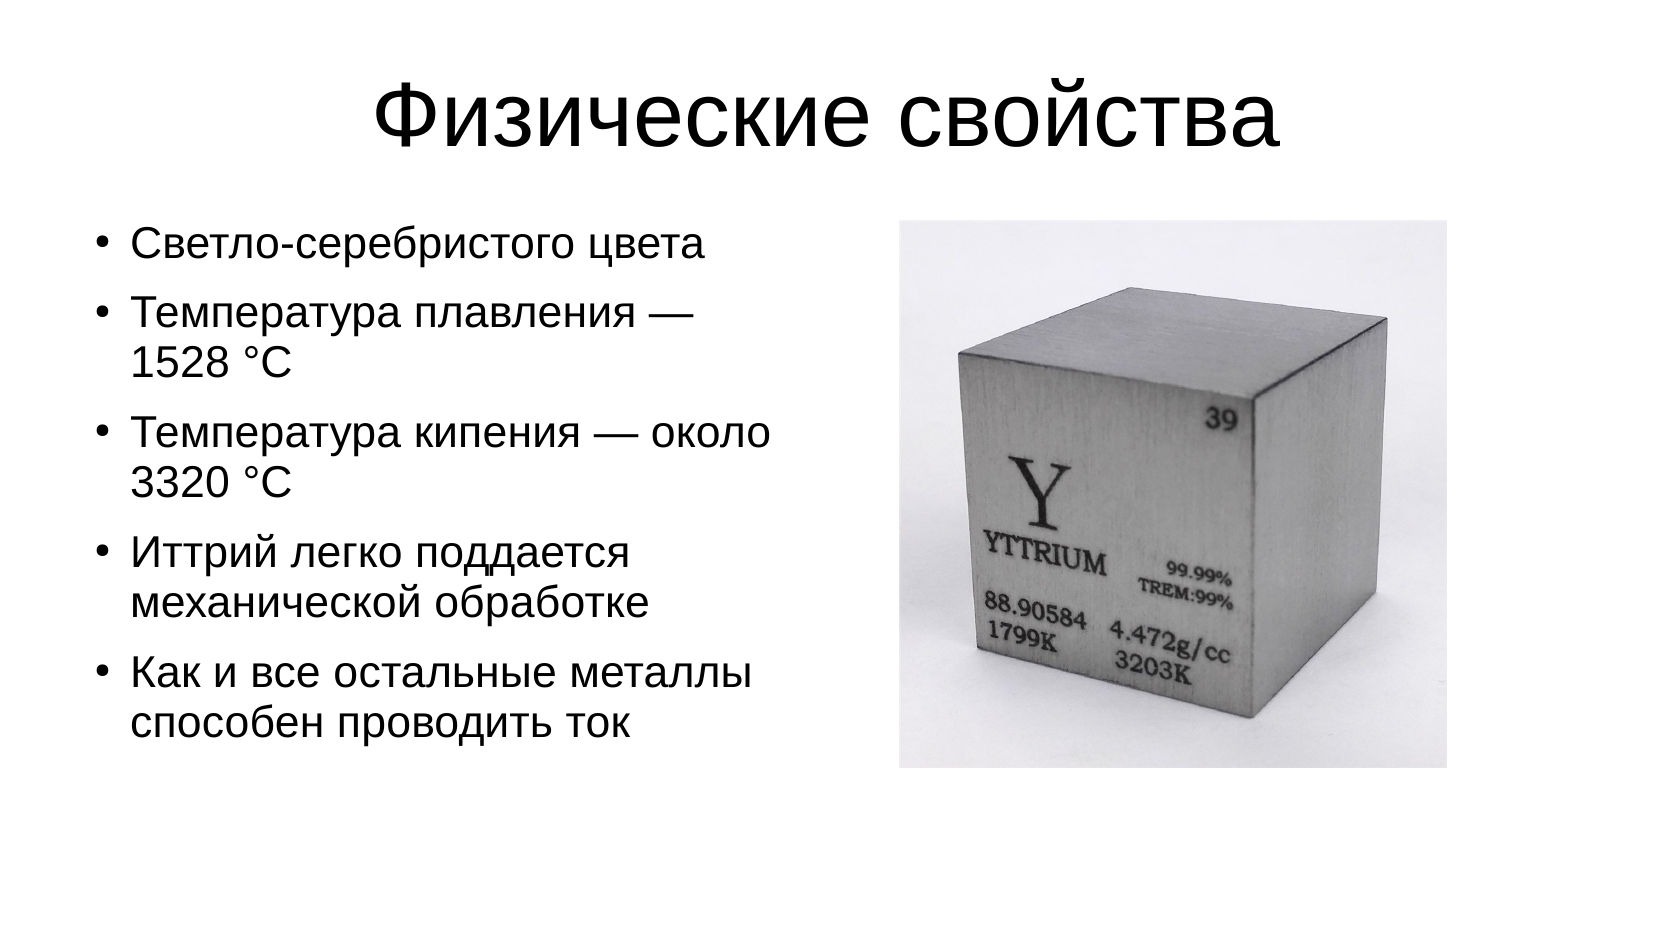

# Физические свойства
Светло-серебристого цвета
Температура плавления — 1528 °C
Температура кипения — около 3320 °C
Иттрий легко поддается механической обработке
Как и все остальные металлы способен проводить ток